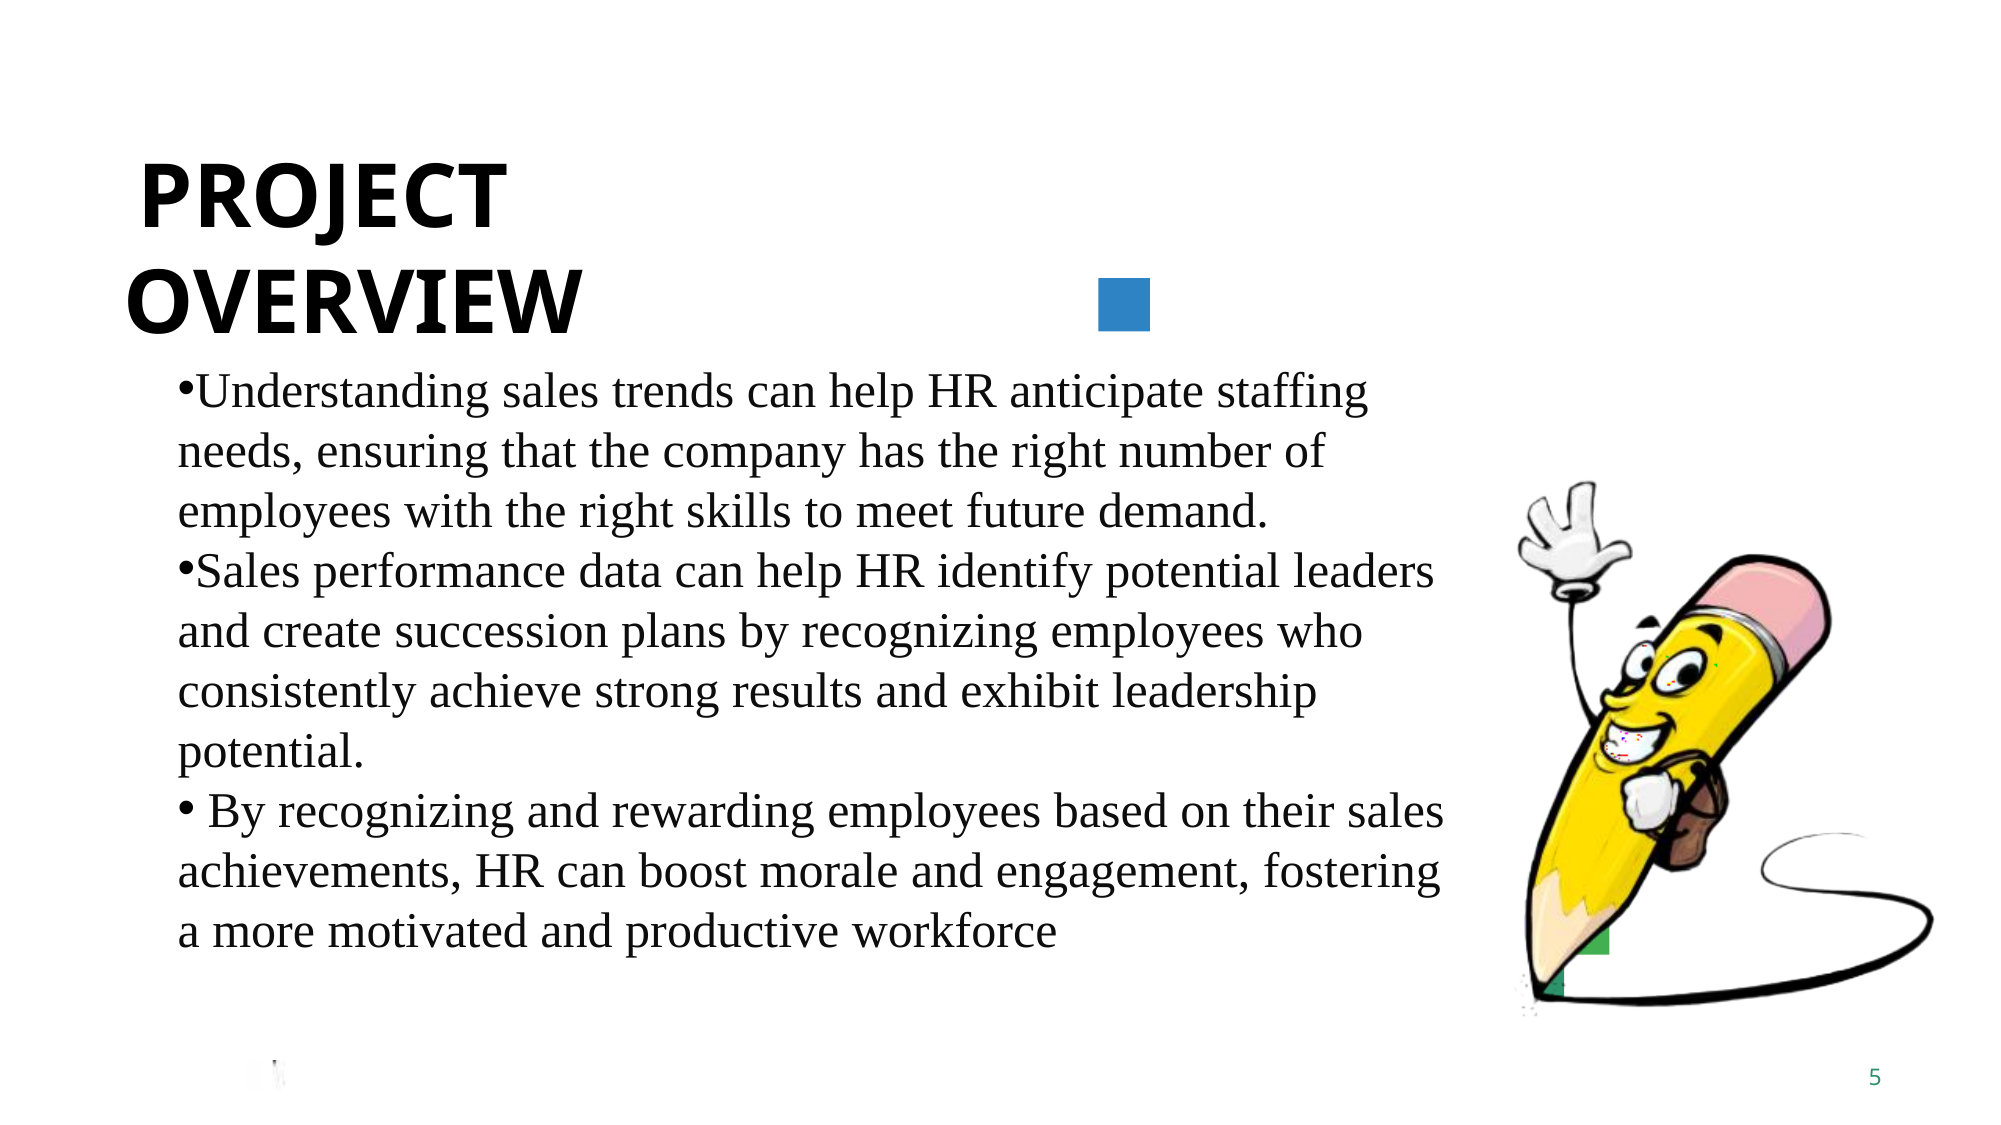

# PROJECT	OVERVIEW
Understanding sales trends can help HR anticipate staffing needs, ensuring that the company has the right number of employees with the right skills to meet future demand.
Sales performance data can help HR identify potential leaders and create succession plans by recognizing employees who consistently achieve strong results and exhibit leadership potential.
 By recognizing and rewarding employees based on their sales achievements, HR can boost morale and engagement, fostering a more motivated and productive workforce